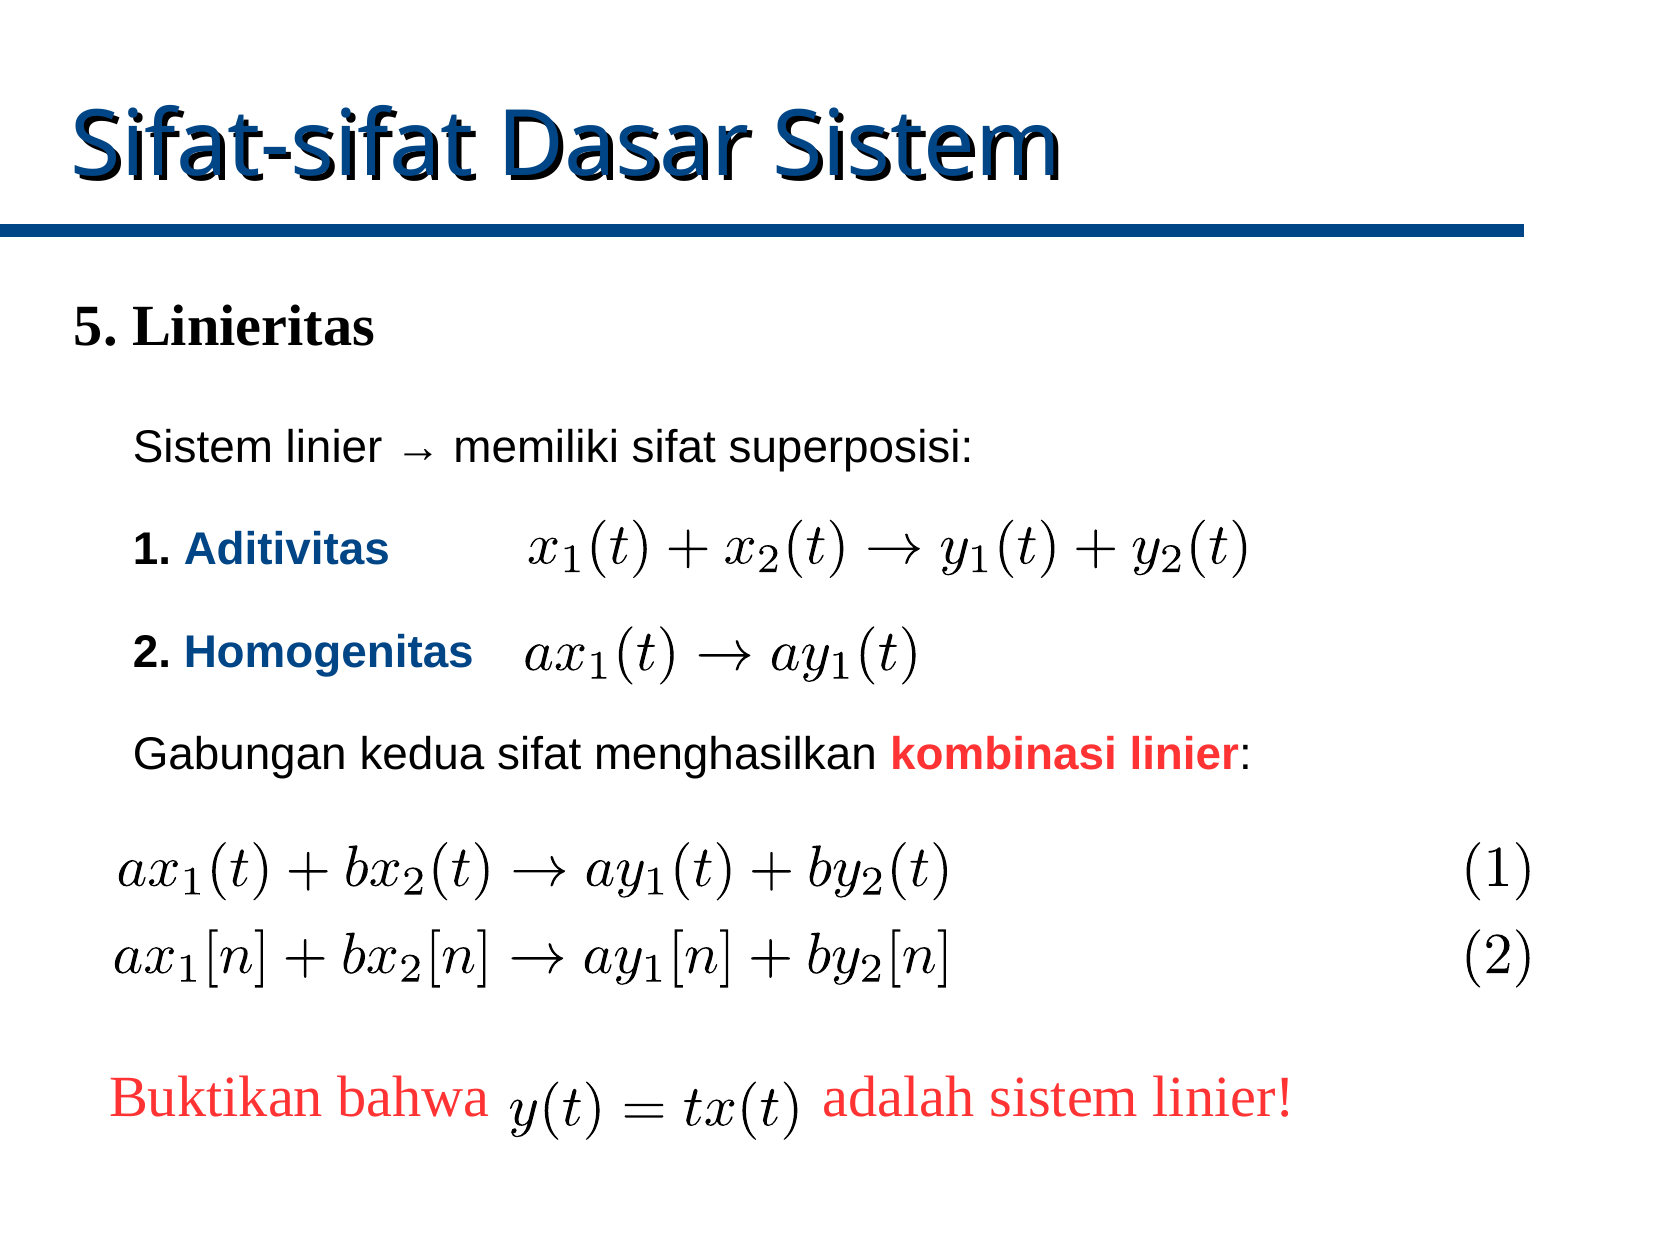

# Sifat-sifat Dasar Sistem
5. Linieritas
Sistem linier → memiliki sifat superposisi:
 Aditivitas
 Homogenitas
Gabungan kedua sifat menghasilkan kombinasi linier:
Buktikan bahwa adalah sistem linier!